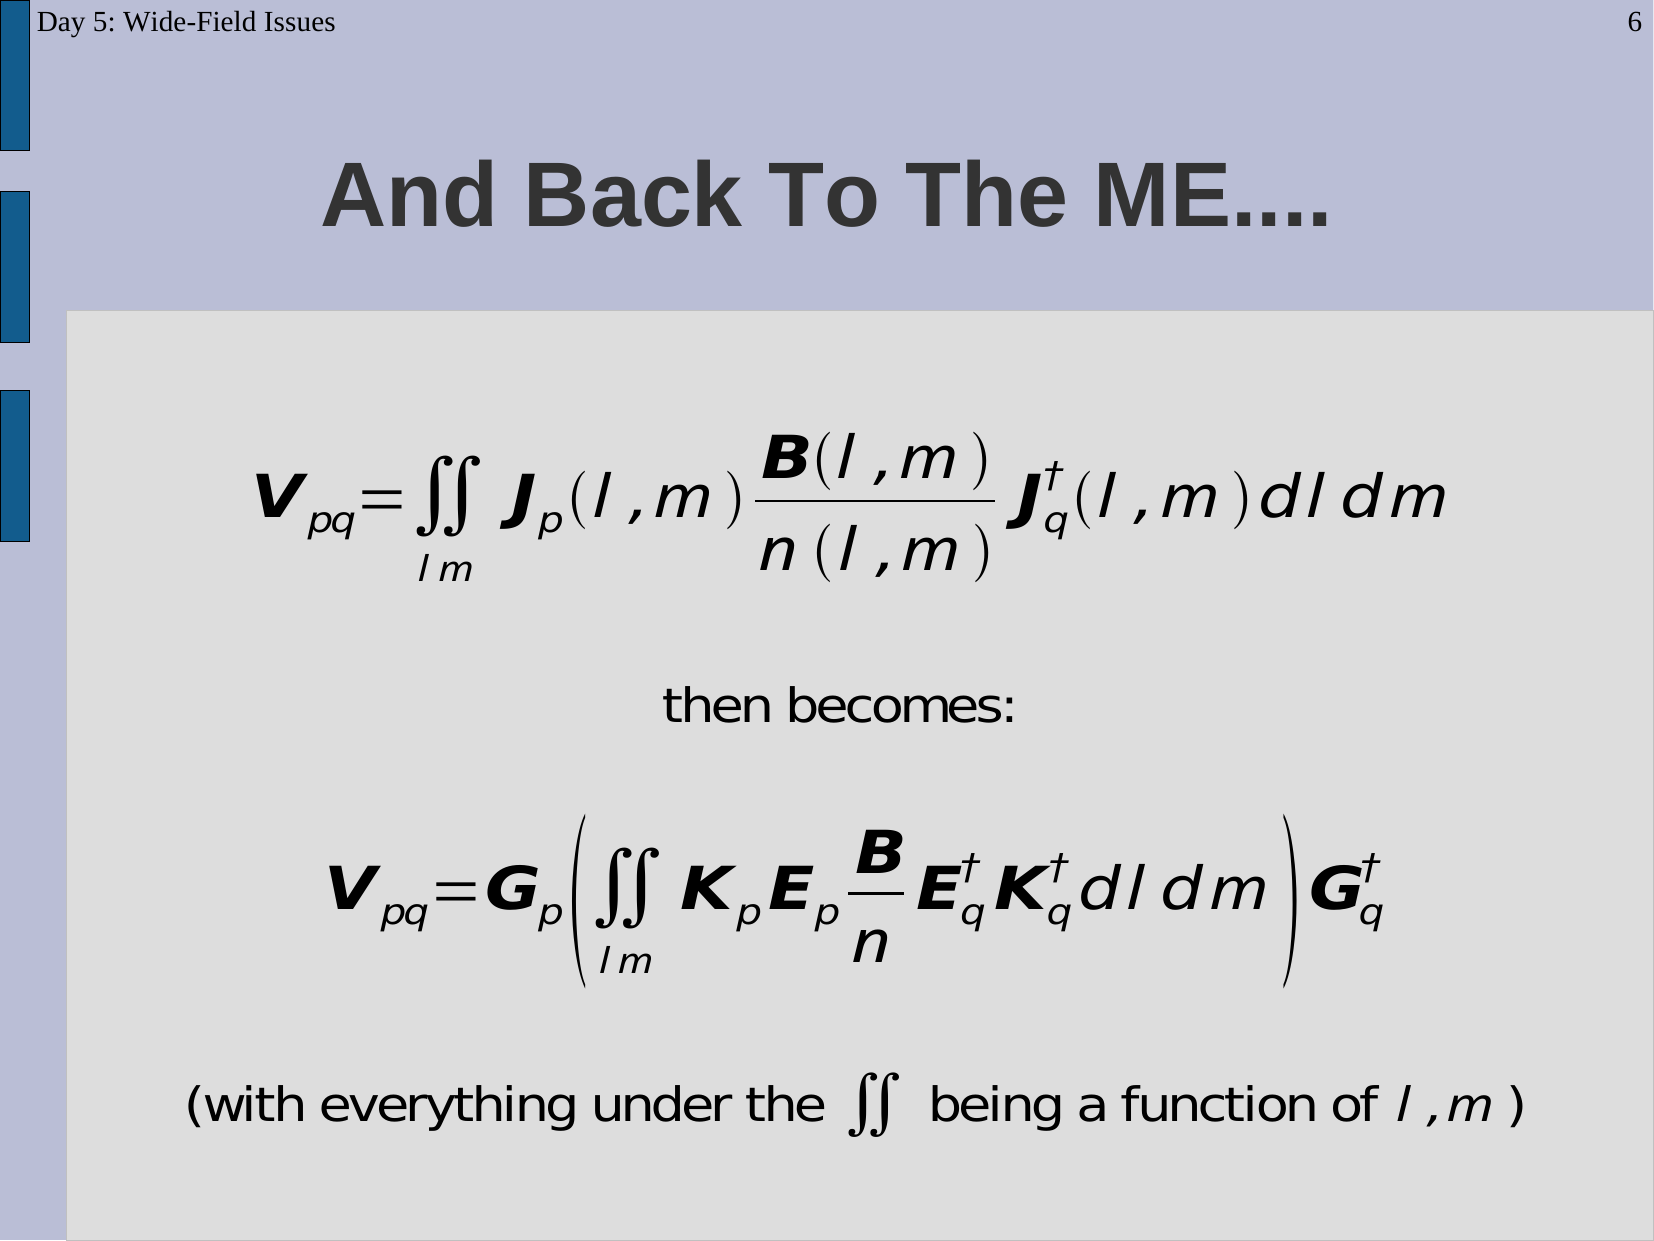

Day 5: Wide-Field Issues
6
# And Back To The ME....